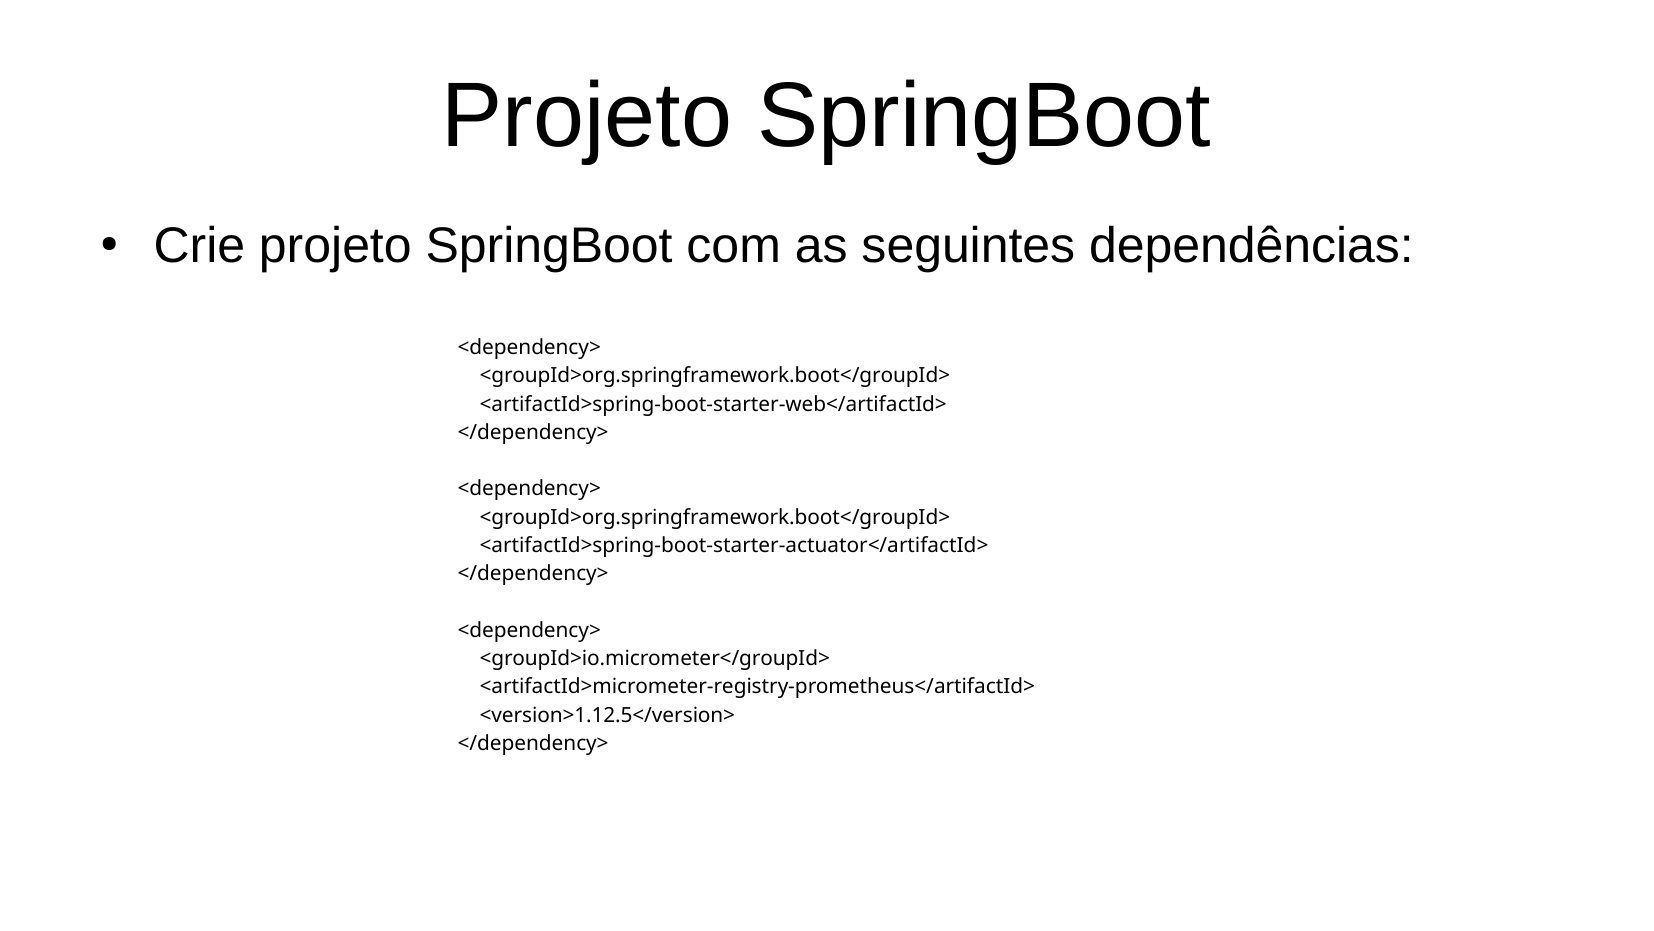

# Projeto SpringBoot
Crie projeto SpringBoot com as seguintes dependências:
<dependency>
 <groupId>org.springframework.boot</groupId>
 <artifactId>spring-boot-starter-web</artifactId>
</dependency>
<dependency>
 <groupId>org.springframework.boot</groupId>
 <artifactId>spring-boot-starter-actuator</artifactId>
</dependency>
<dependency>
 <groupId>io.micrometer</groupId>
 <artifactId>micrometer-registry-prometheus</artifactId>
 <version>1.12.5</version>
</dependency>